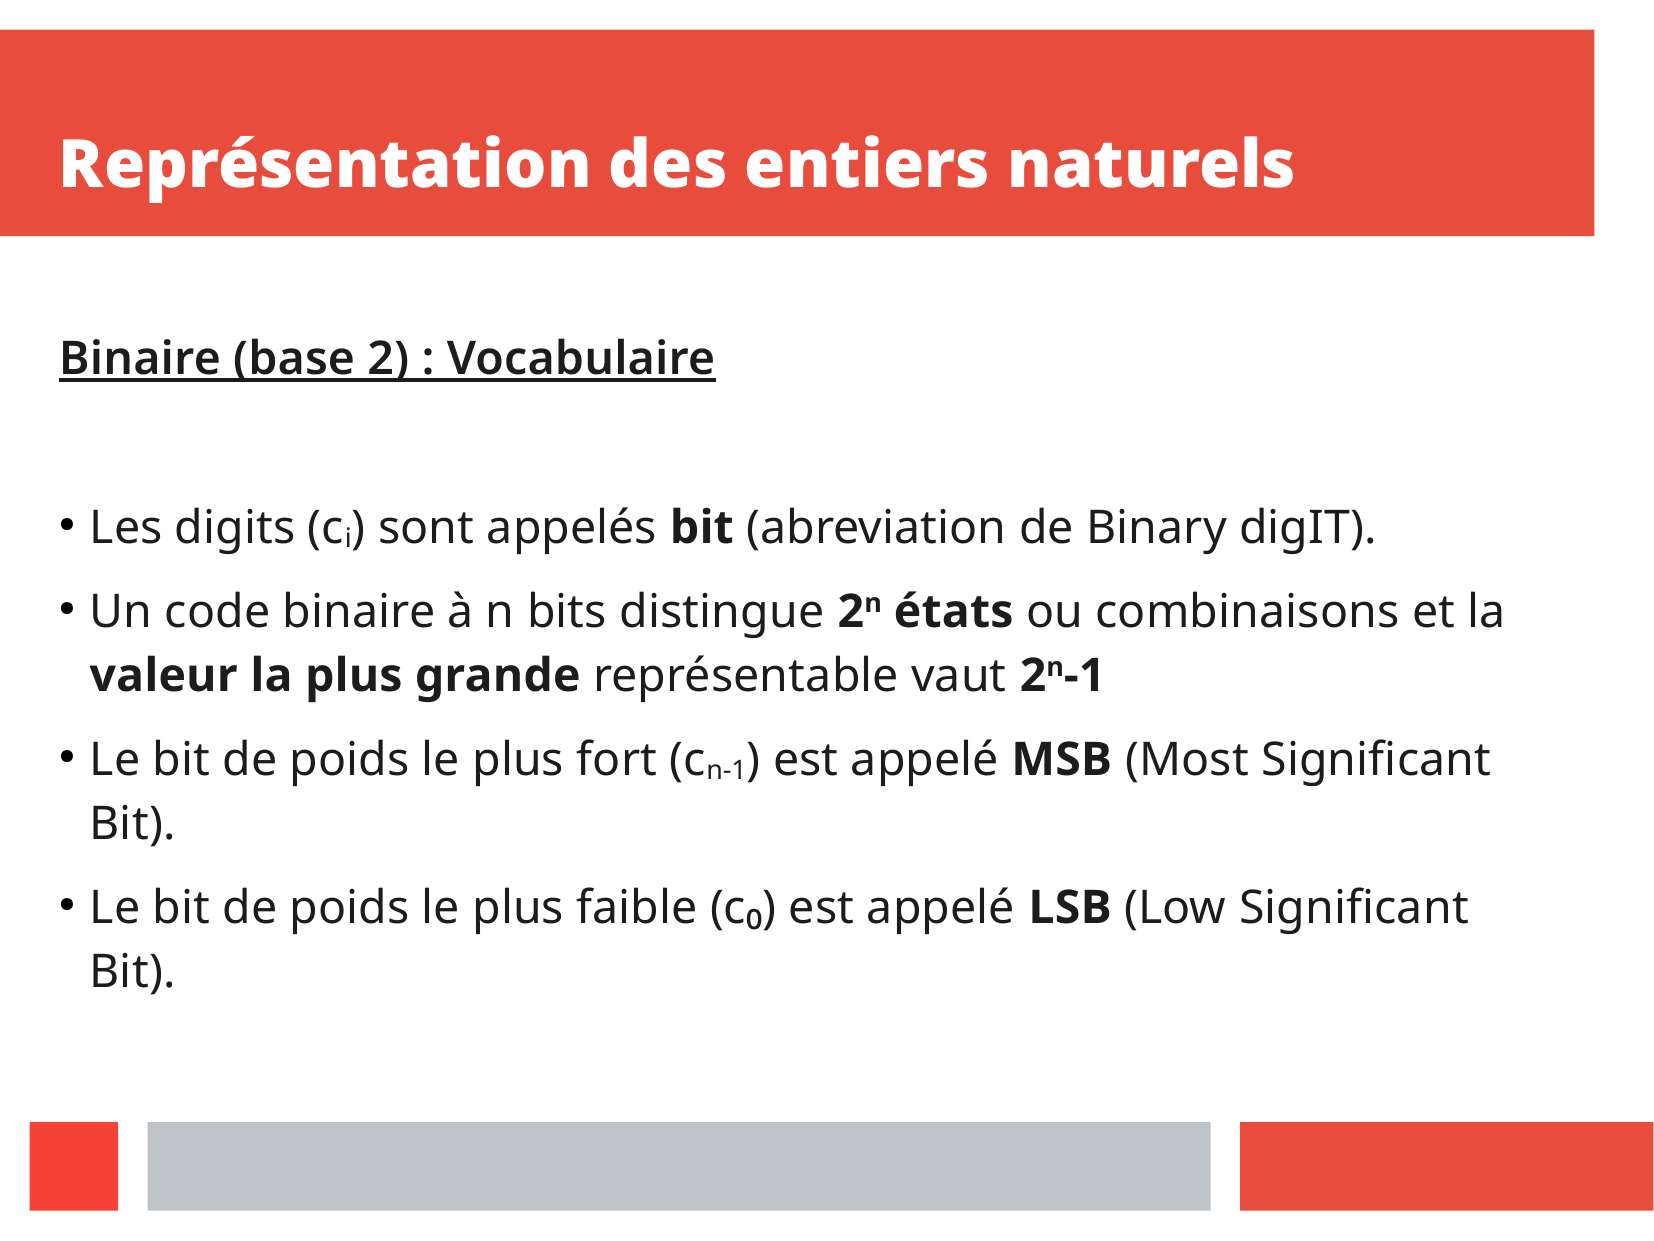

# Représentation des entiers naturels
Binaire (base 2) : Vocabulaire
Les digits (ci) sont appelés bit (abreviation de Binary digIT).
Un code binaire à n bits distingue 2n états ou combinaisons et la valeur la plus grande représentable vaut 2n-1
Le bit de poids le plus fort (cn-1) est appelé MSB (Most Significant Bit).
Le bit de poids le plus faible (c₀) est appelé LSB (Low Significant Bit).